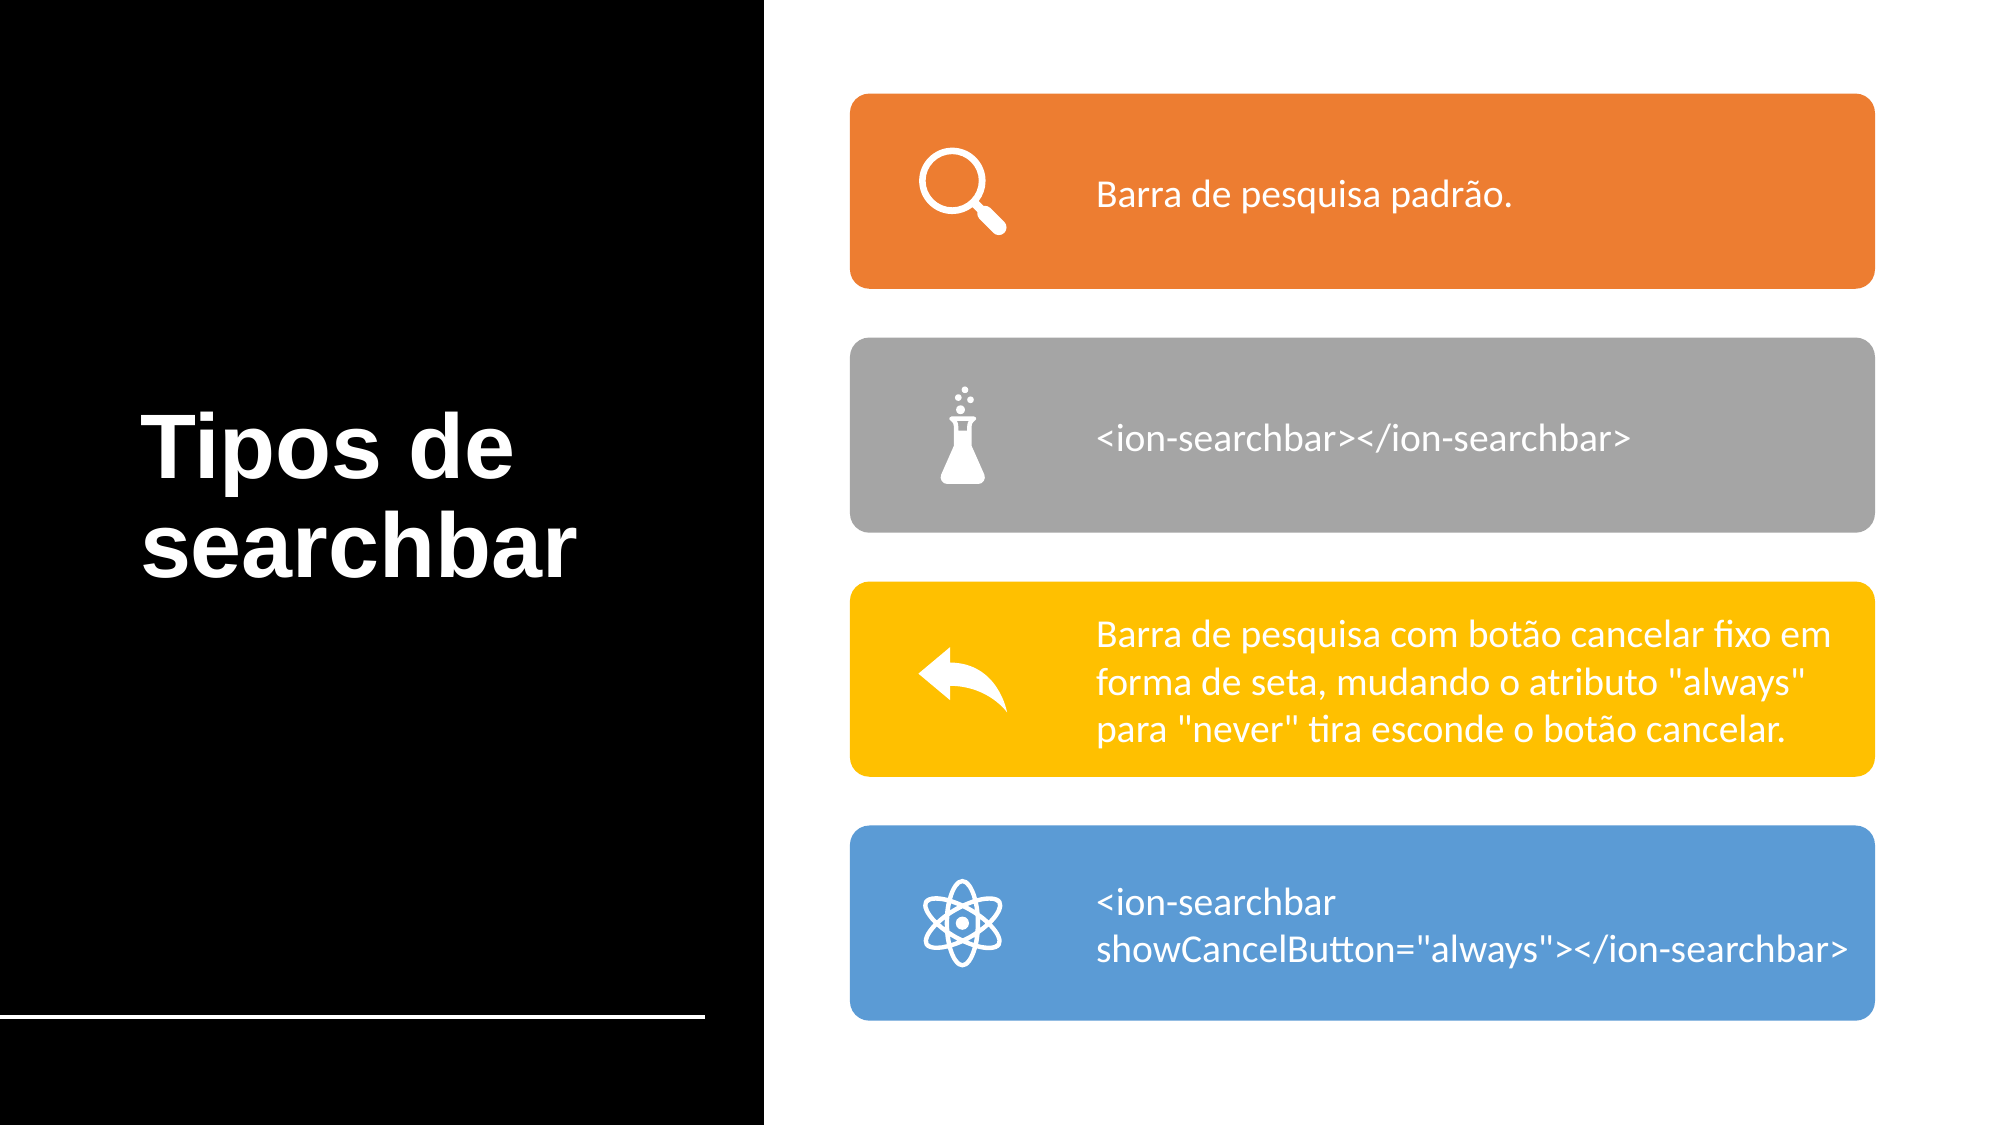

# Tipos de searchbar
Barra de pesquisa padrão.
<ion-searchbar></ion-searchbar>
Barra de pesquisa com botão cancelar fixo em forma de seta, mudando o atributo "always" para "never" tira esconde o botão cancelar.
<ion-searchbar showCancelButton="always"></ion-searchbar>